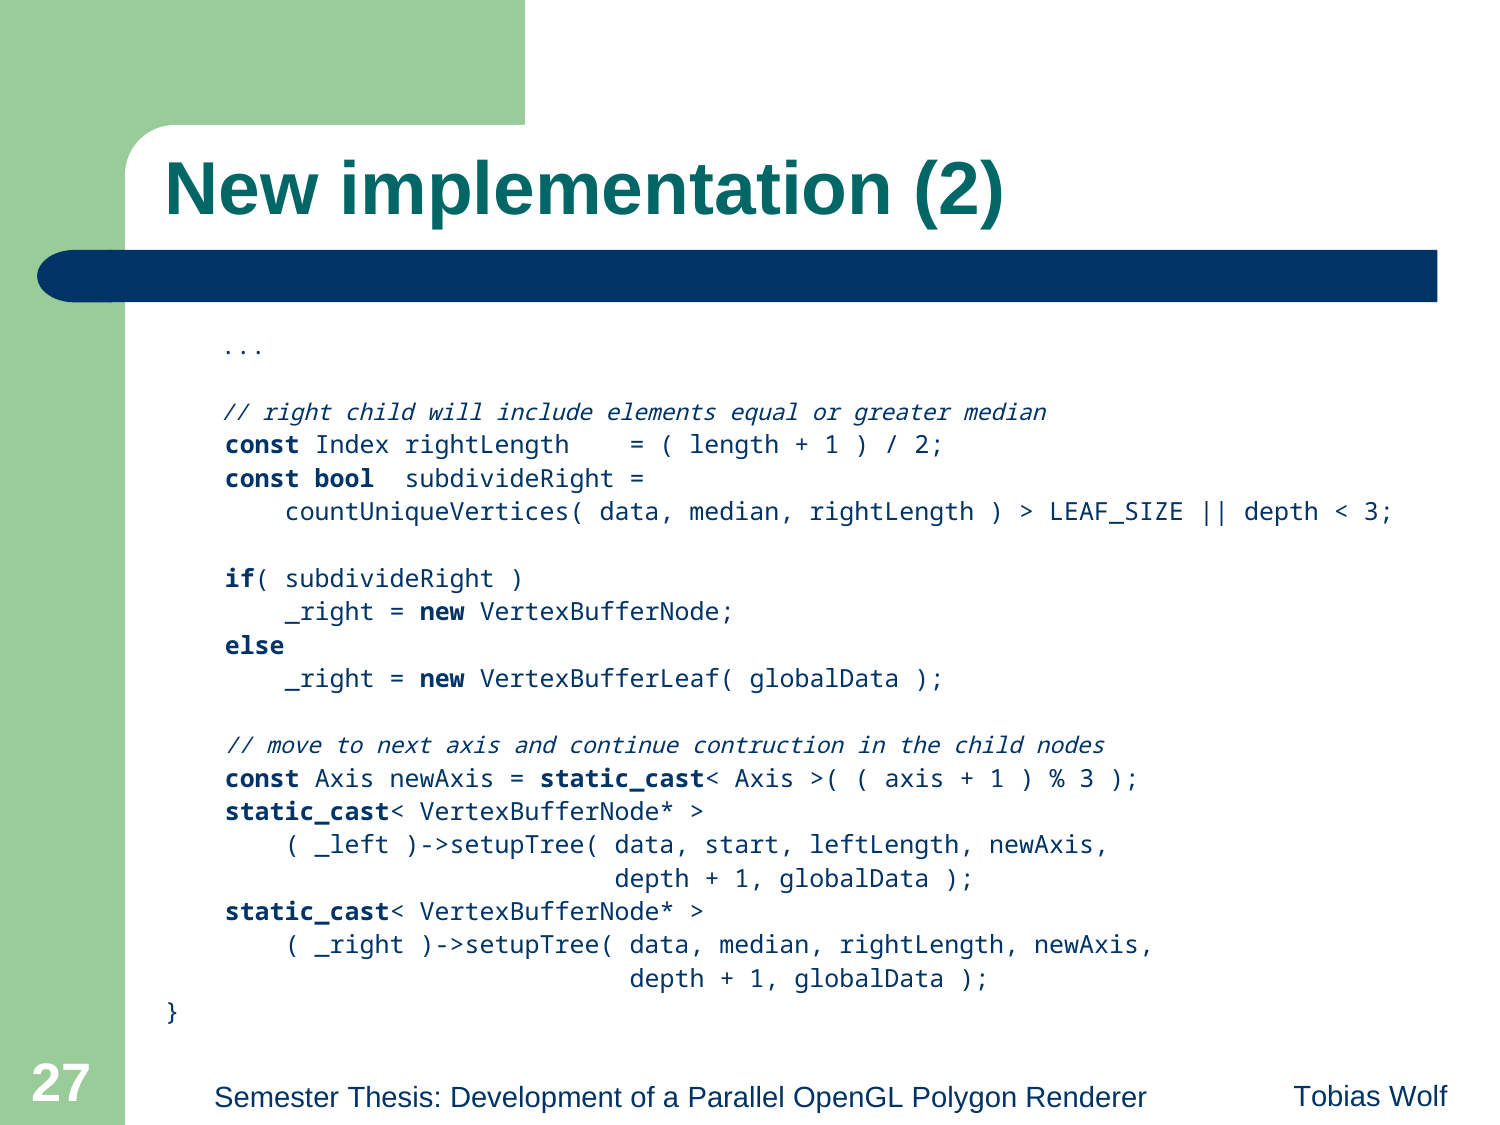

# New implementation (2)
	...
	// right child will include elements equal or greater median
 const Index rightLength = ( length + 1 ) / 2;
 const bool subdivideRight =
 countUniqueVertices( data, median, rightLength ) > LEAF_SIZE || depth < 3;
 if( subdivideRight )
 _right = new VertexBufferNode;
 else
 _right = new VertexBufferLeaf( globalData );
 // move to next axis and continue contruction in the child nodes
 const Axis newAxis = static_cast< Axis >( ( axis + 1 ) % 3 );
 static_cast< VertexBufferNode* >
 ( _left )->setupTree( data, start, leftLength, newAxis,
			 depth + 1, globalData );
 static_cast< VertexBufferNode* >
 ( _right )->setupTree( data, median, rightLength, newAxis,
			 depth + 1, globalData );
}
27
Tobias Wolf
Semester Thesis: Development of a Parallel OpenGL Polygon Renderer